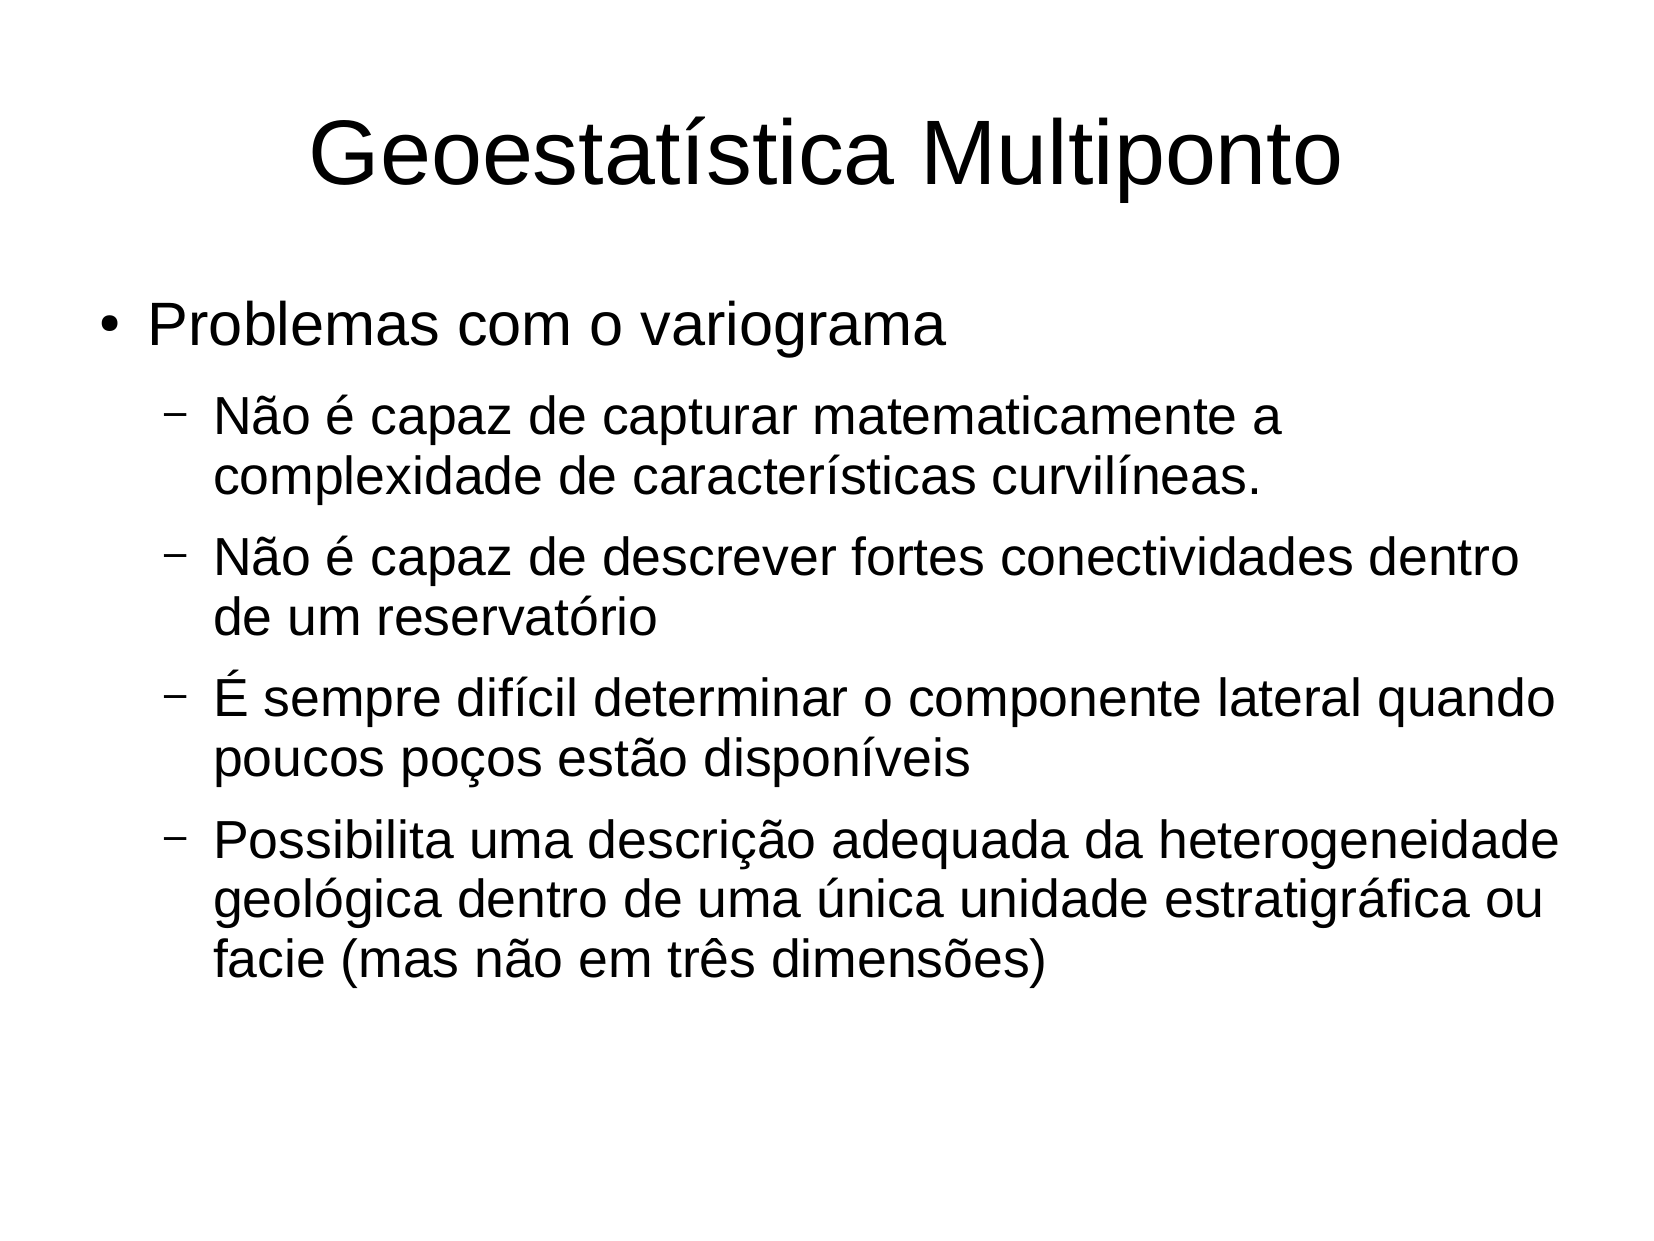

# Geoestatística Multiponto
Problemas com o variograma
Não é capaz de capturar matematicamente a complexidade de características curvilíneas.
Não é capaz de descrever fortes conectividades dentro de um reservatório
É sempre difícil determinar o componente lateral quando poucos poços estão disponíveis
Possibilita uma descrição adequada da heterogeneidade geológica dentro de uma única unidade estratigráfica ou facie (mas não em três dimensões)